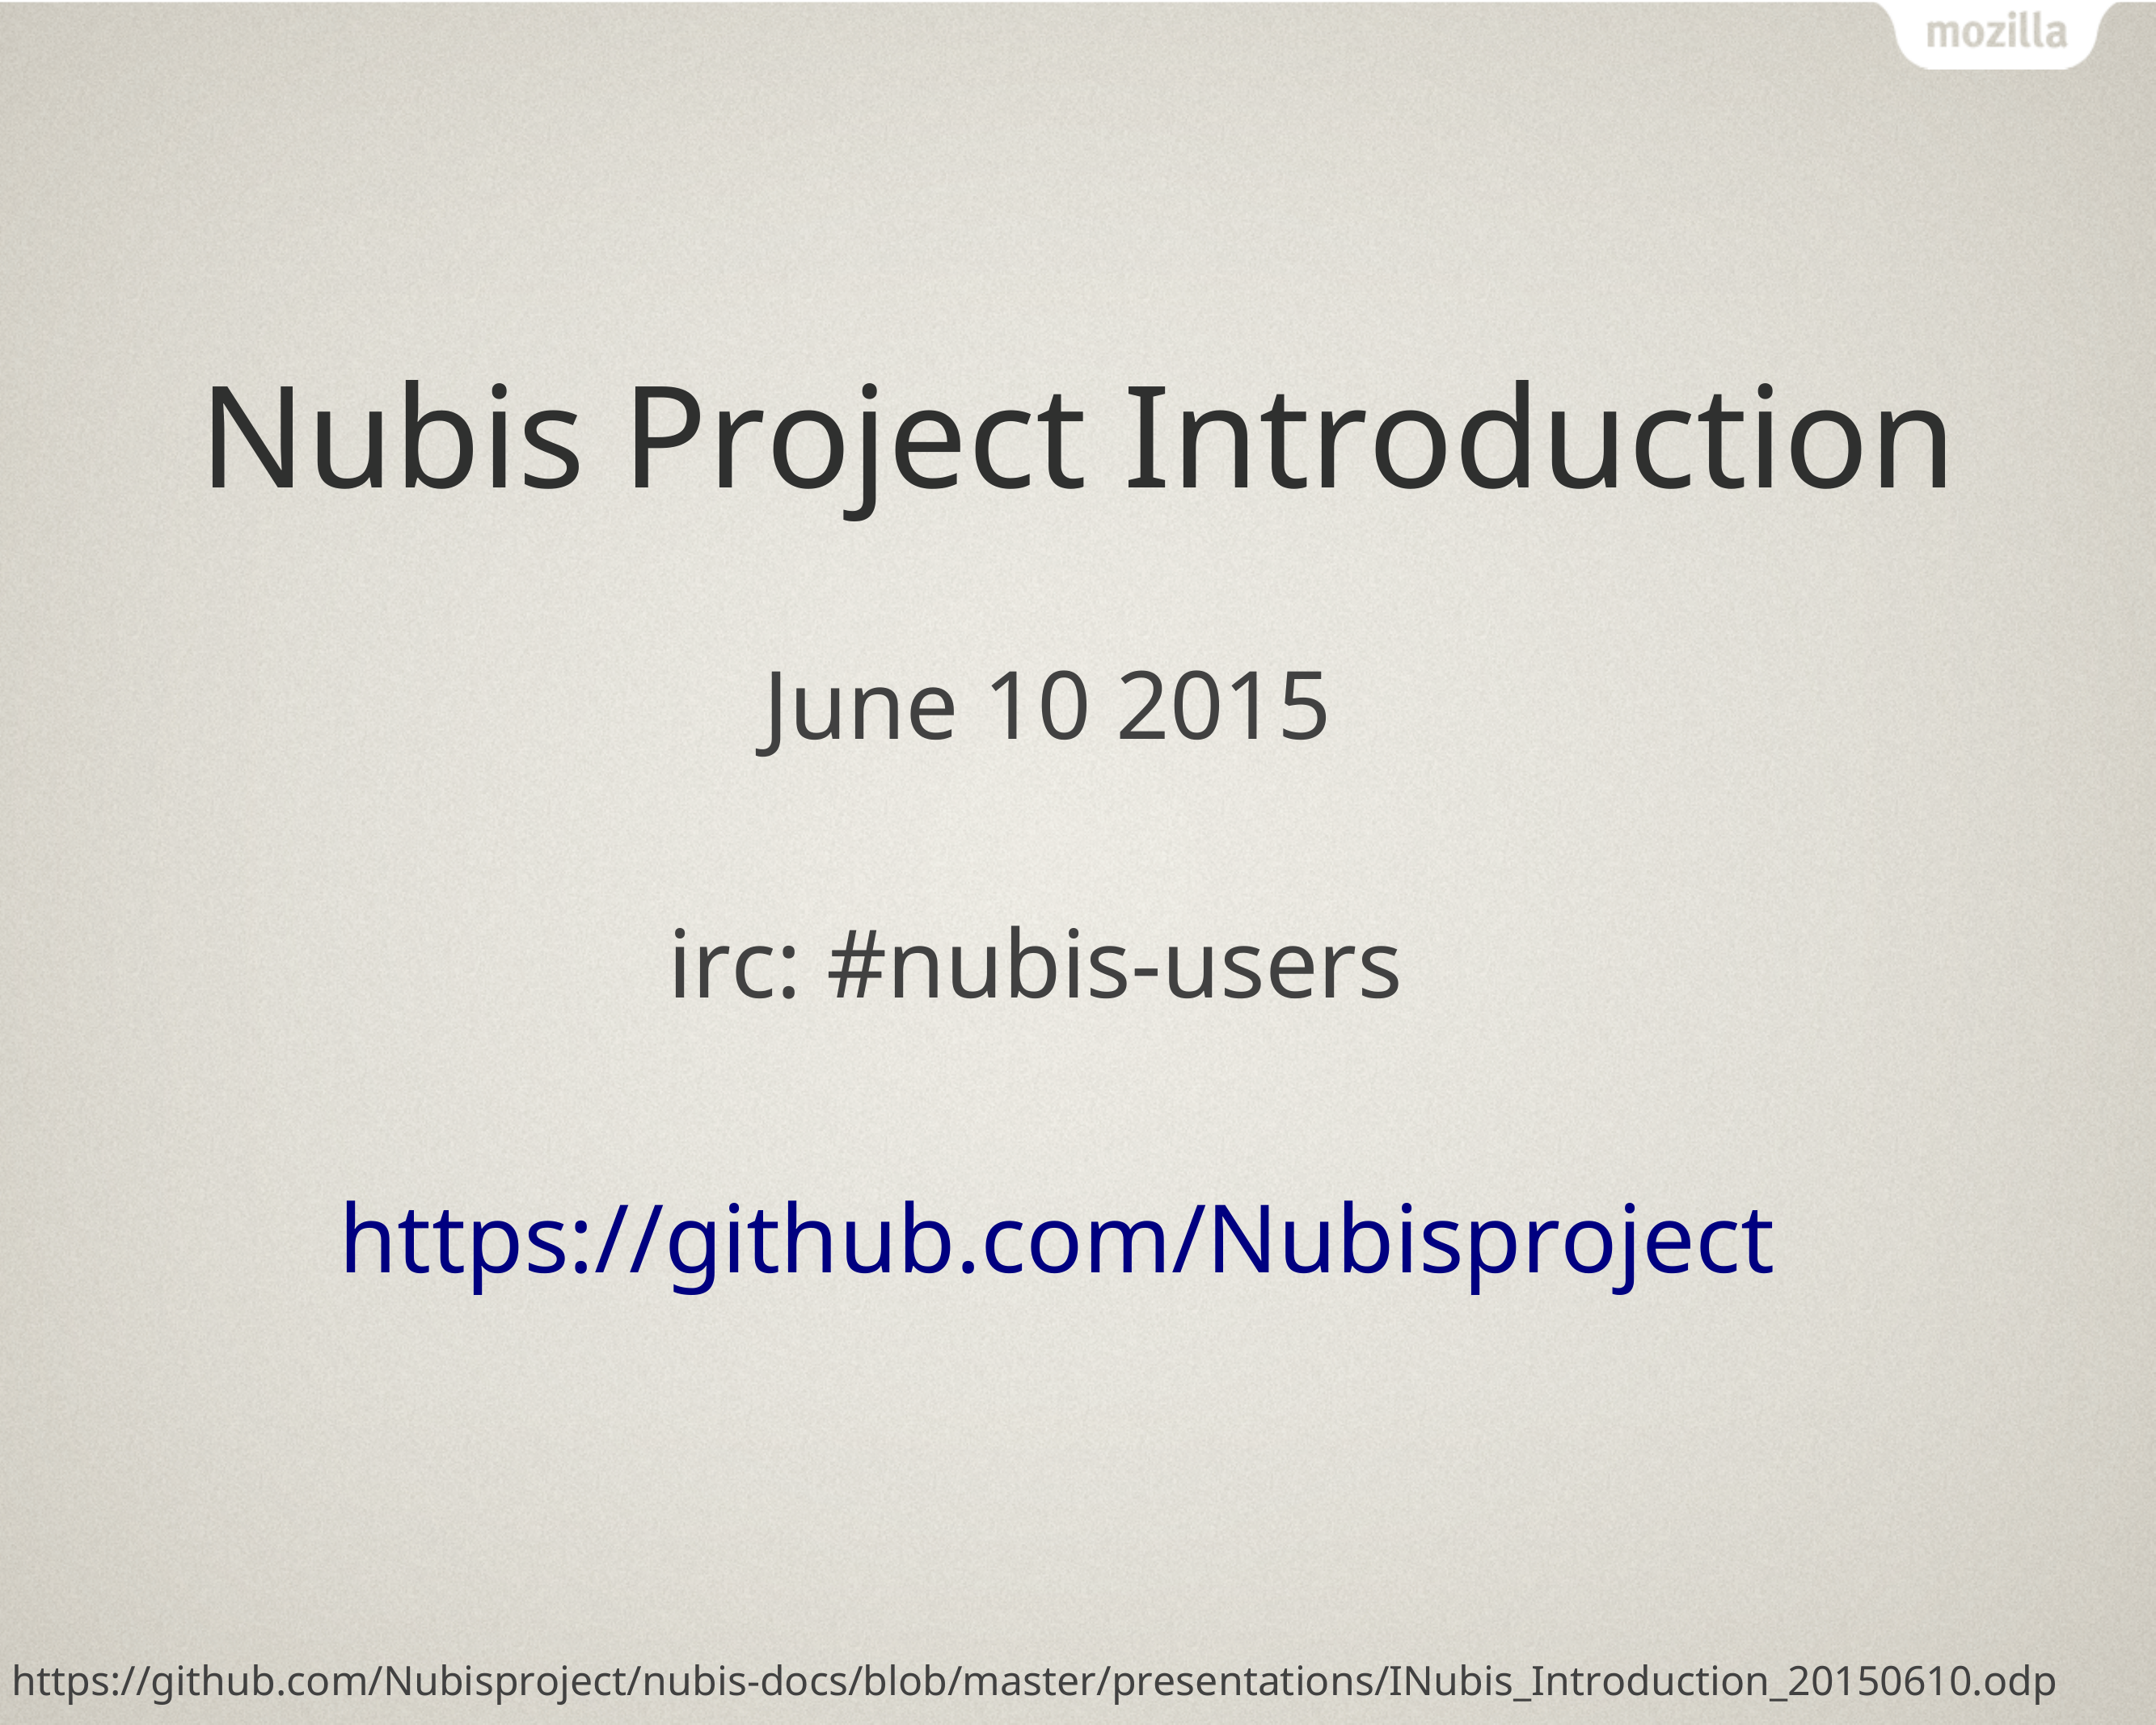

# Nubis Project Introduction
June 10 2015
irc: #nubis-users
https://github.com/Nubisproject
https://github.com/Nubisproject/nubis-docs/blob/master/presentations/INubis_Introduction_20150610.odp